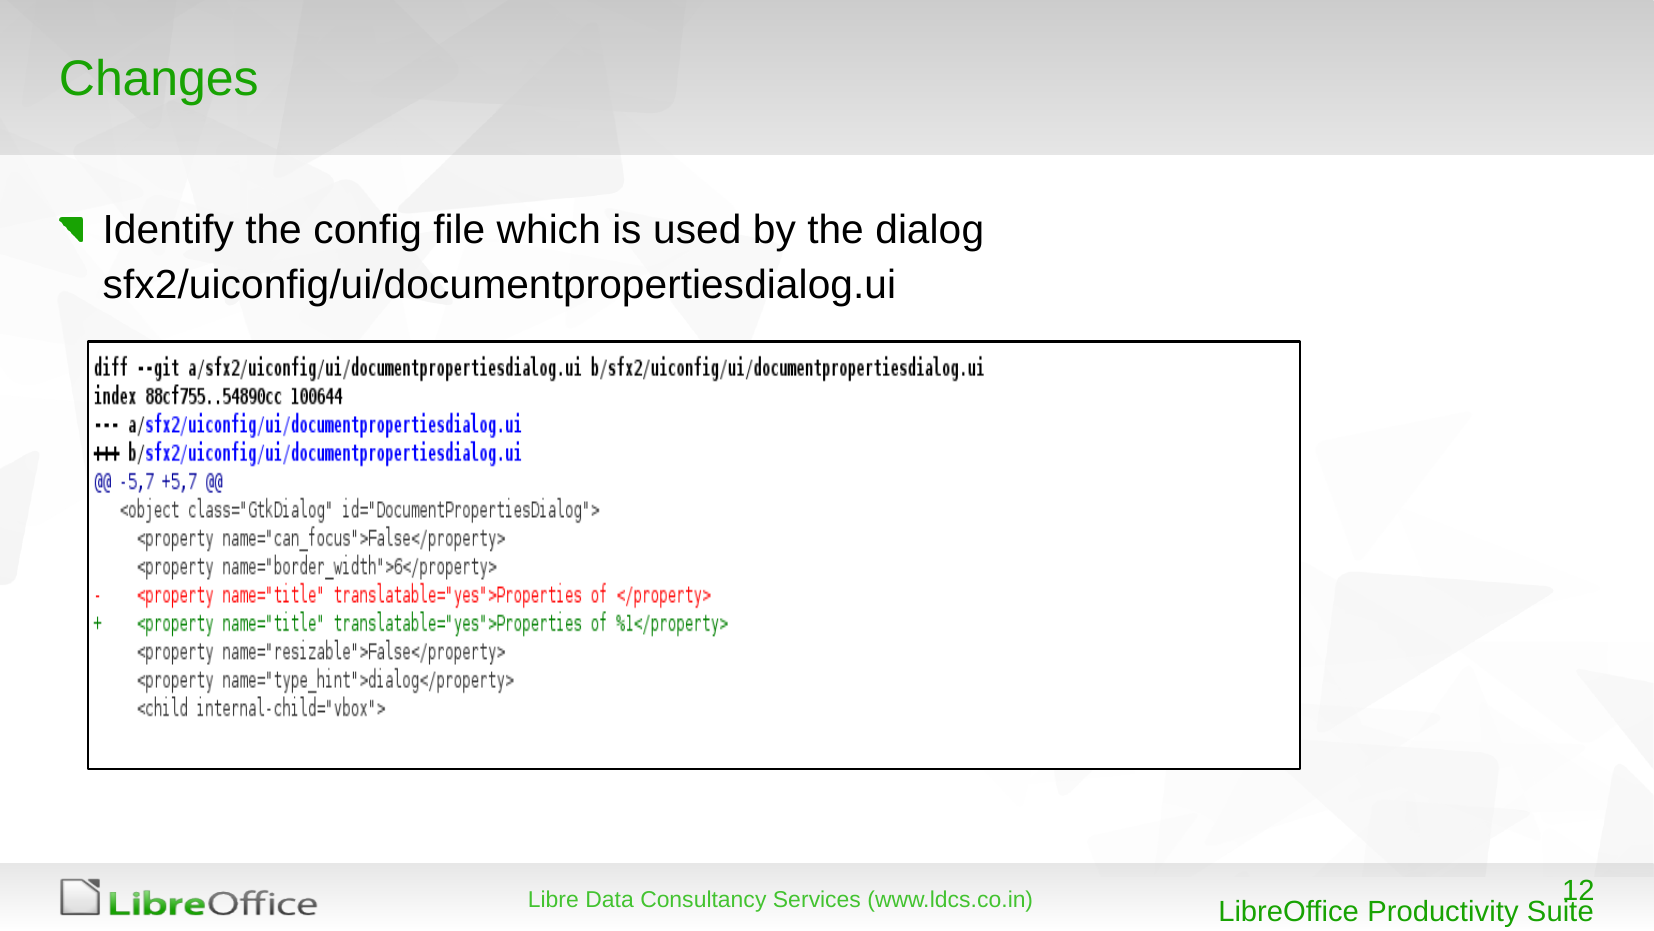

# Changes
Identify the config file which is used by the dialog
sfx2/uiconfig/ui/documentpropertiesdialog.ui
12
| Libre Data Consultancy Services (www.ldcs.co.in) |
| --- |
LibreOffice Productivity Suite